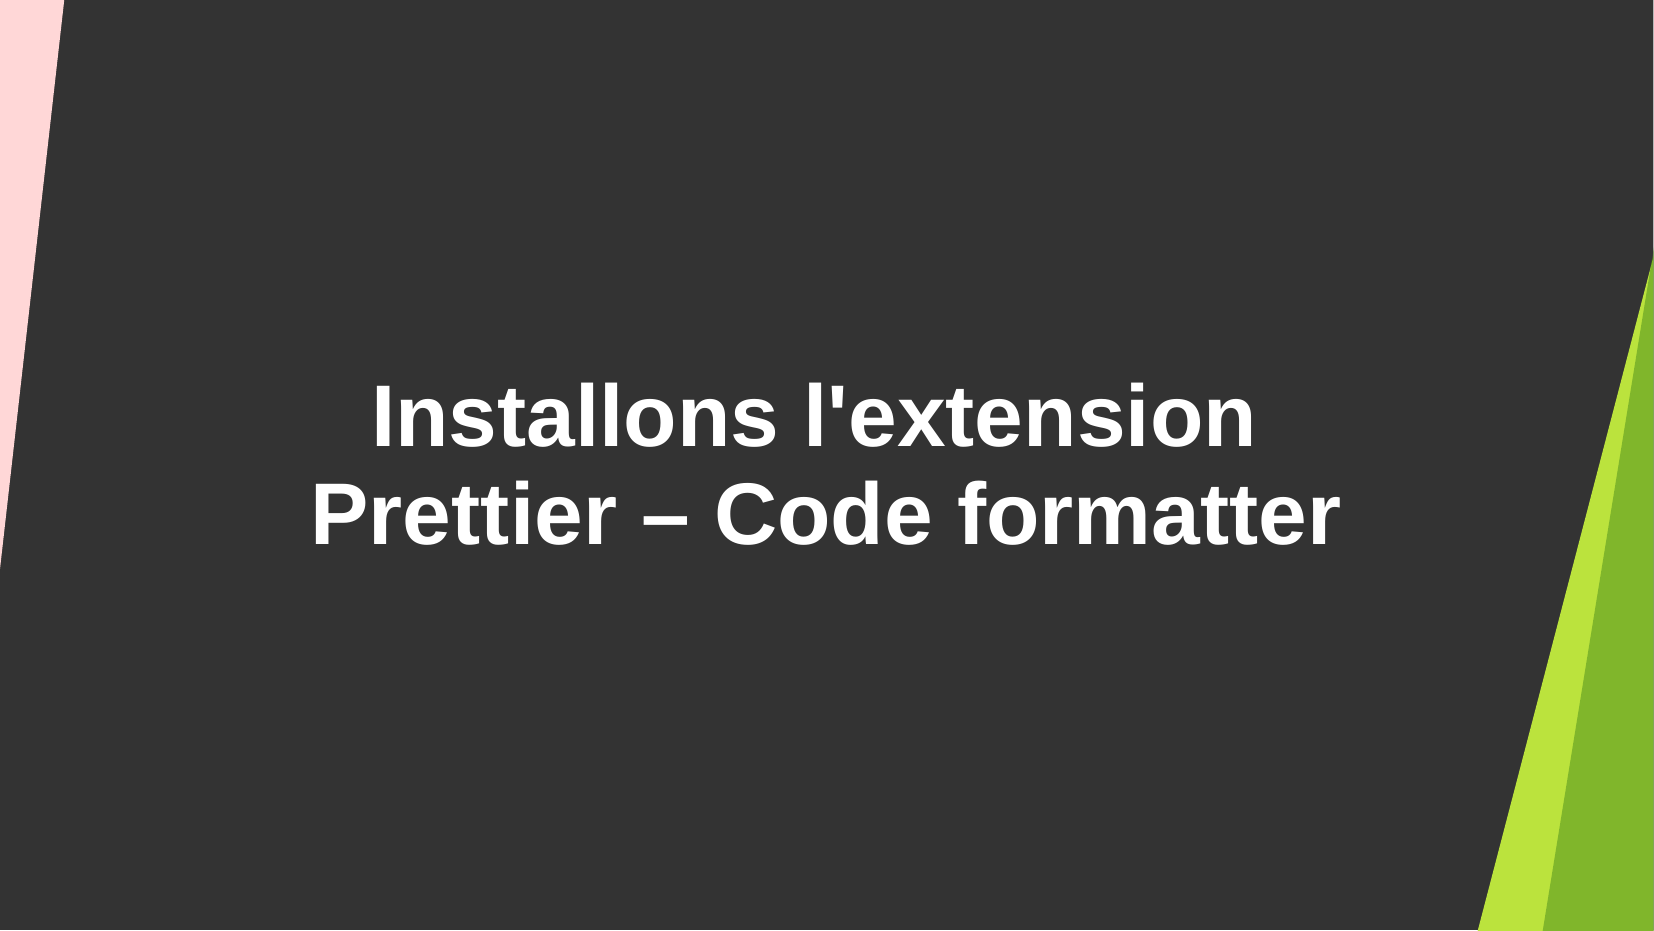

# Installons l'extension Prettier – Code formatter